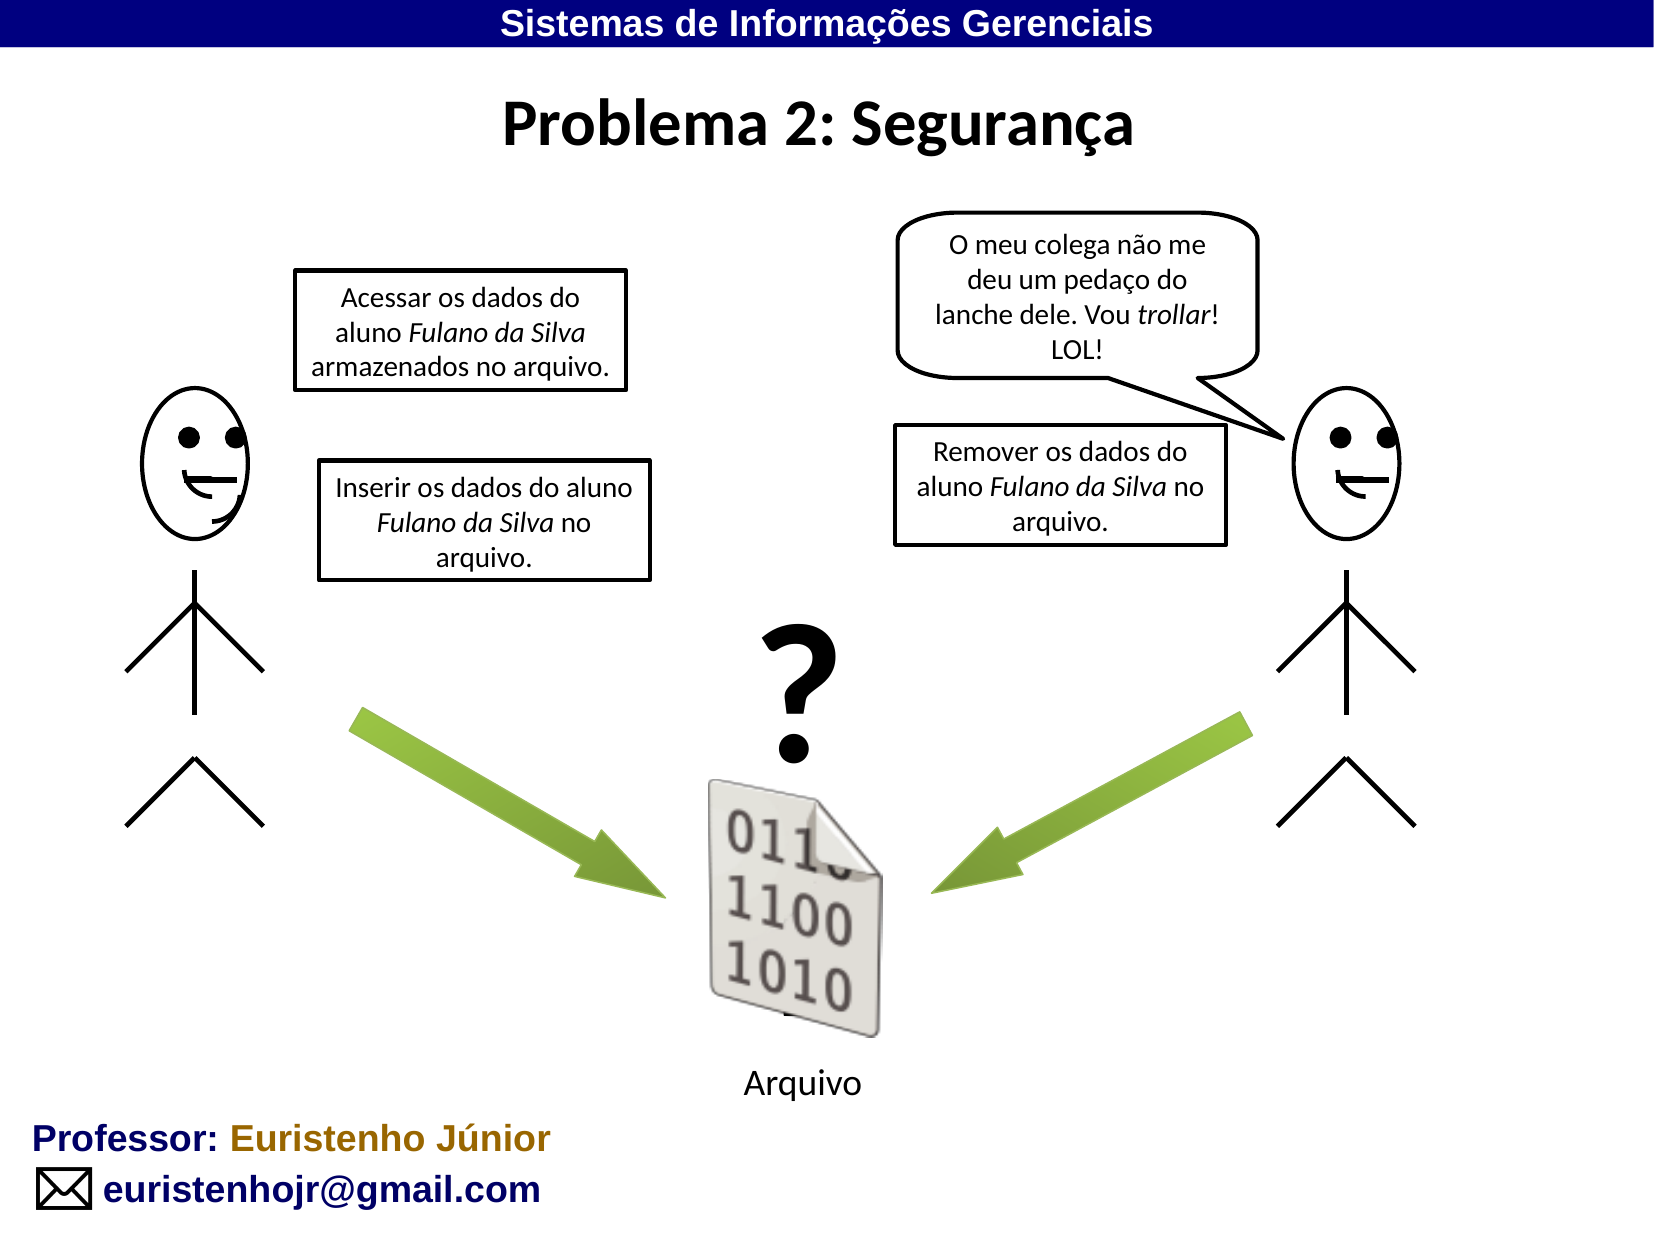

Empreendedorismo
Sistemas de Informações Gerenciais
# Problema 2: Segurança
O meu colega não me deu um pedaço do lanche dele. Vou trollar! LOL!
Acessar os dados do aluno Fulano da Silva armazenados no arquivo.
Remover os dados do aluno Fulano da Silva no arquivo.
Inserir os dados do aluno Fulano da Silva no arquivo.
?


Arquivo
Professor: Euristenho Júnior
euristenhojr@gmail.com